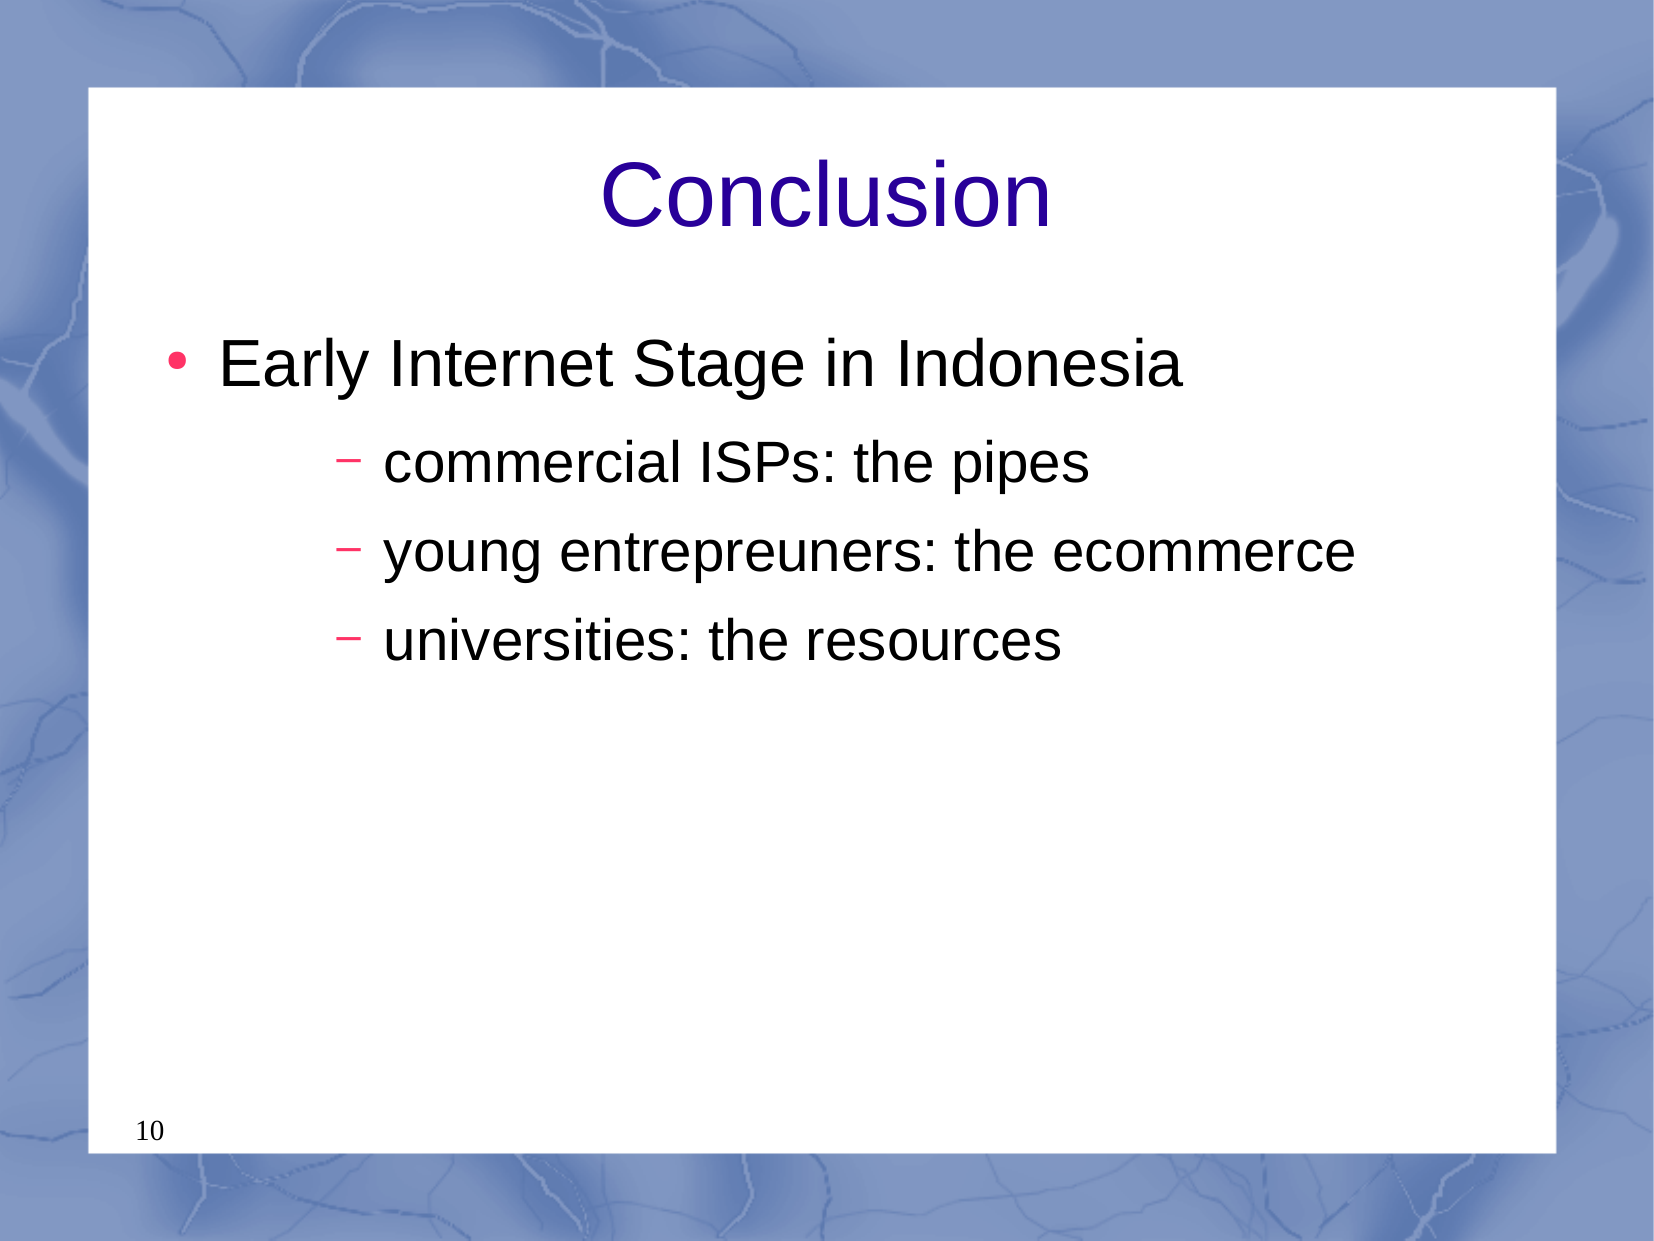

# Conclusion
Early Internet Stage in Indonesia
commercial ISPs: the pipes
young entrepreuners: the ecommerce
universities: the resources
10